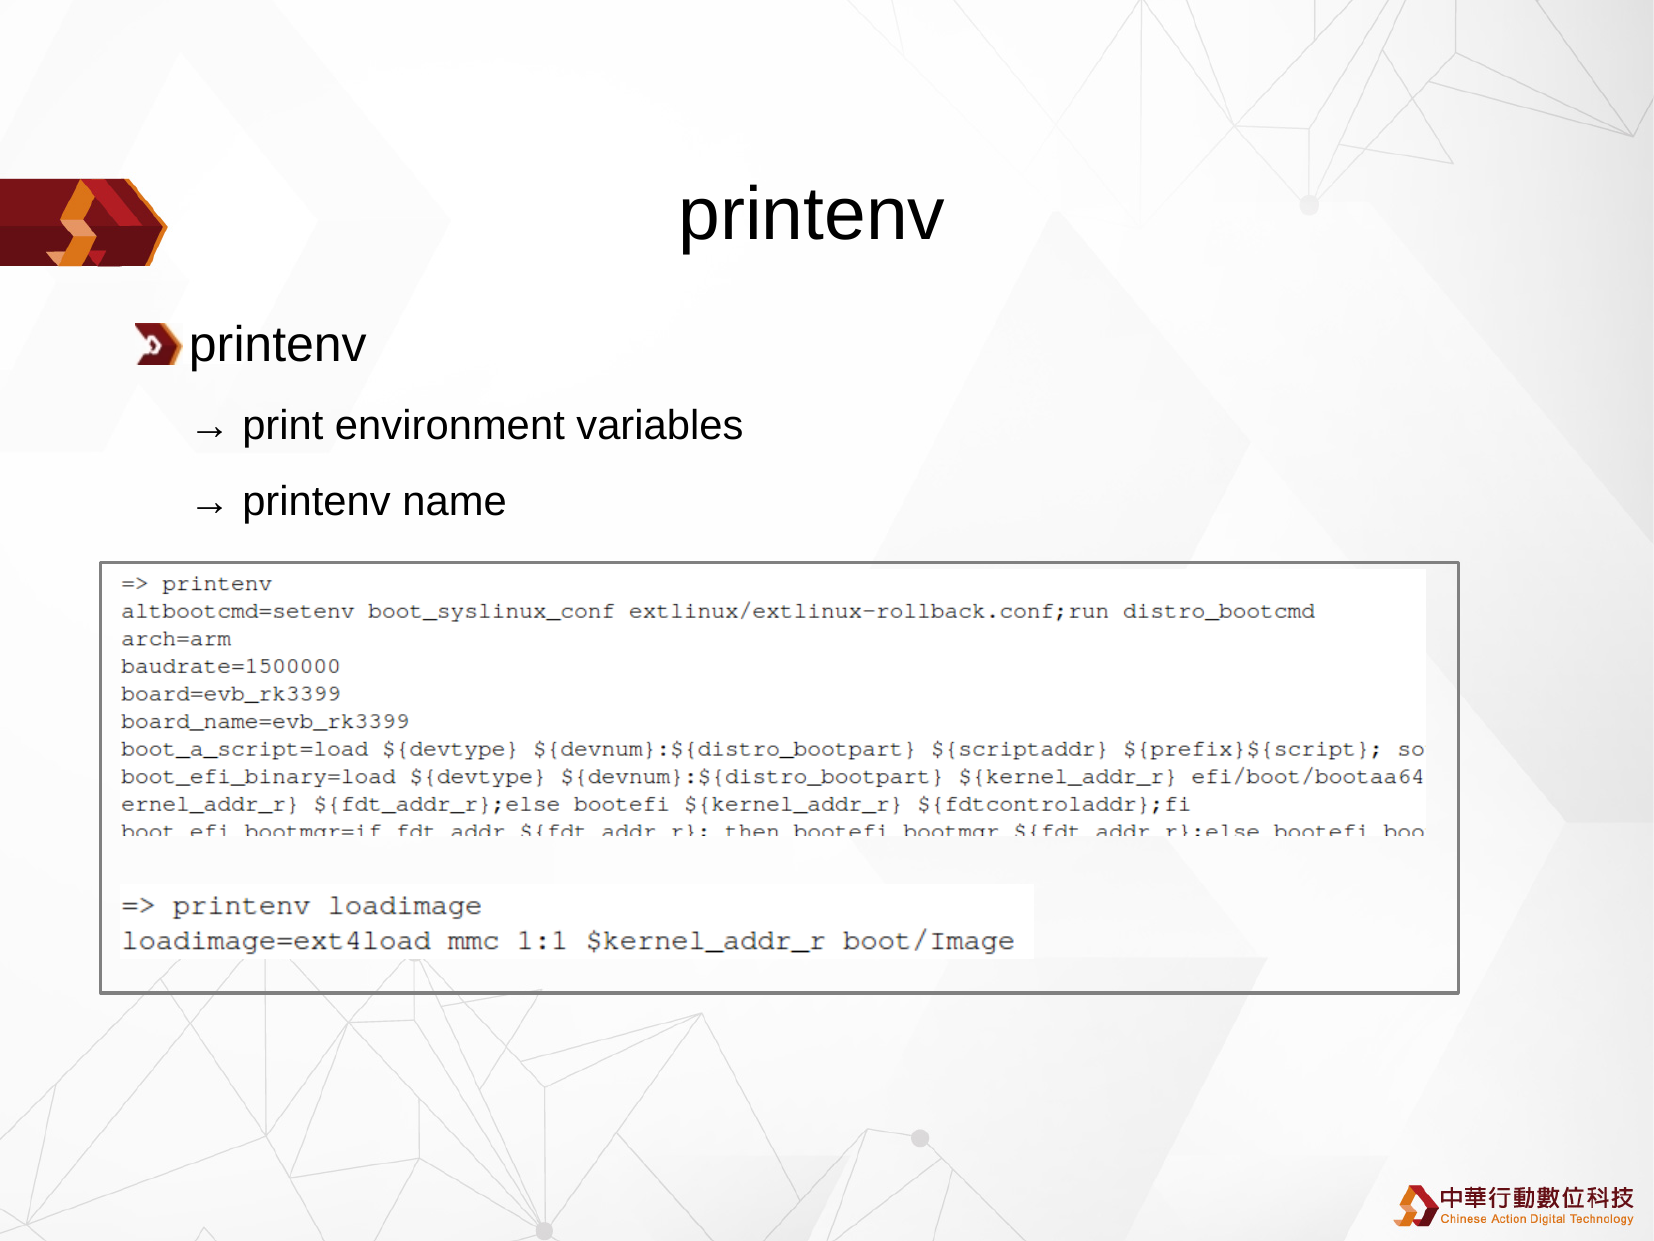

# printenv
printenv
→ print environment variables
→ printenv name